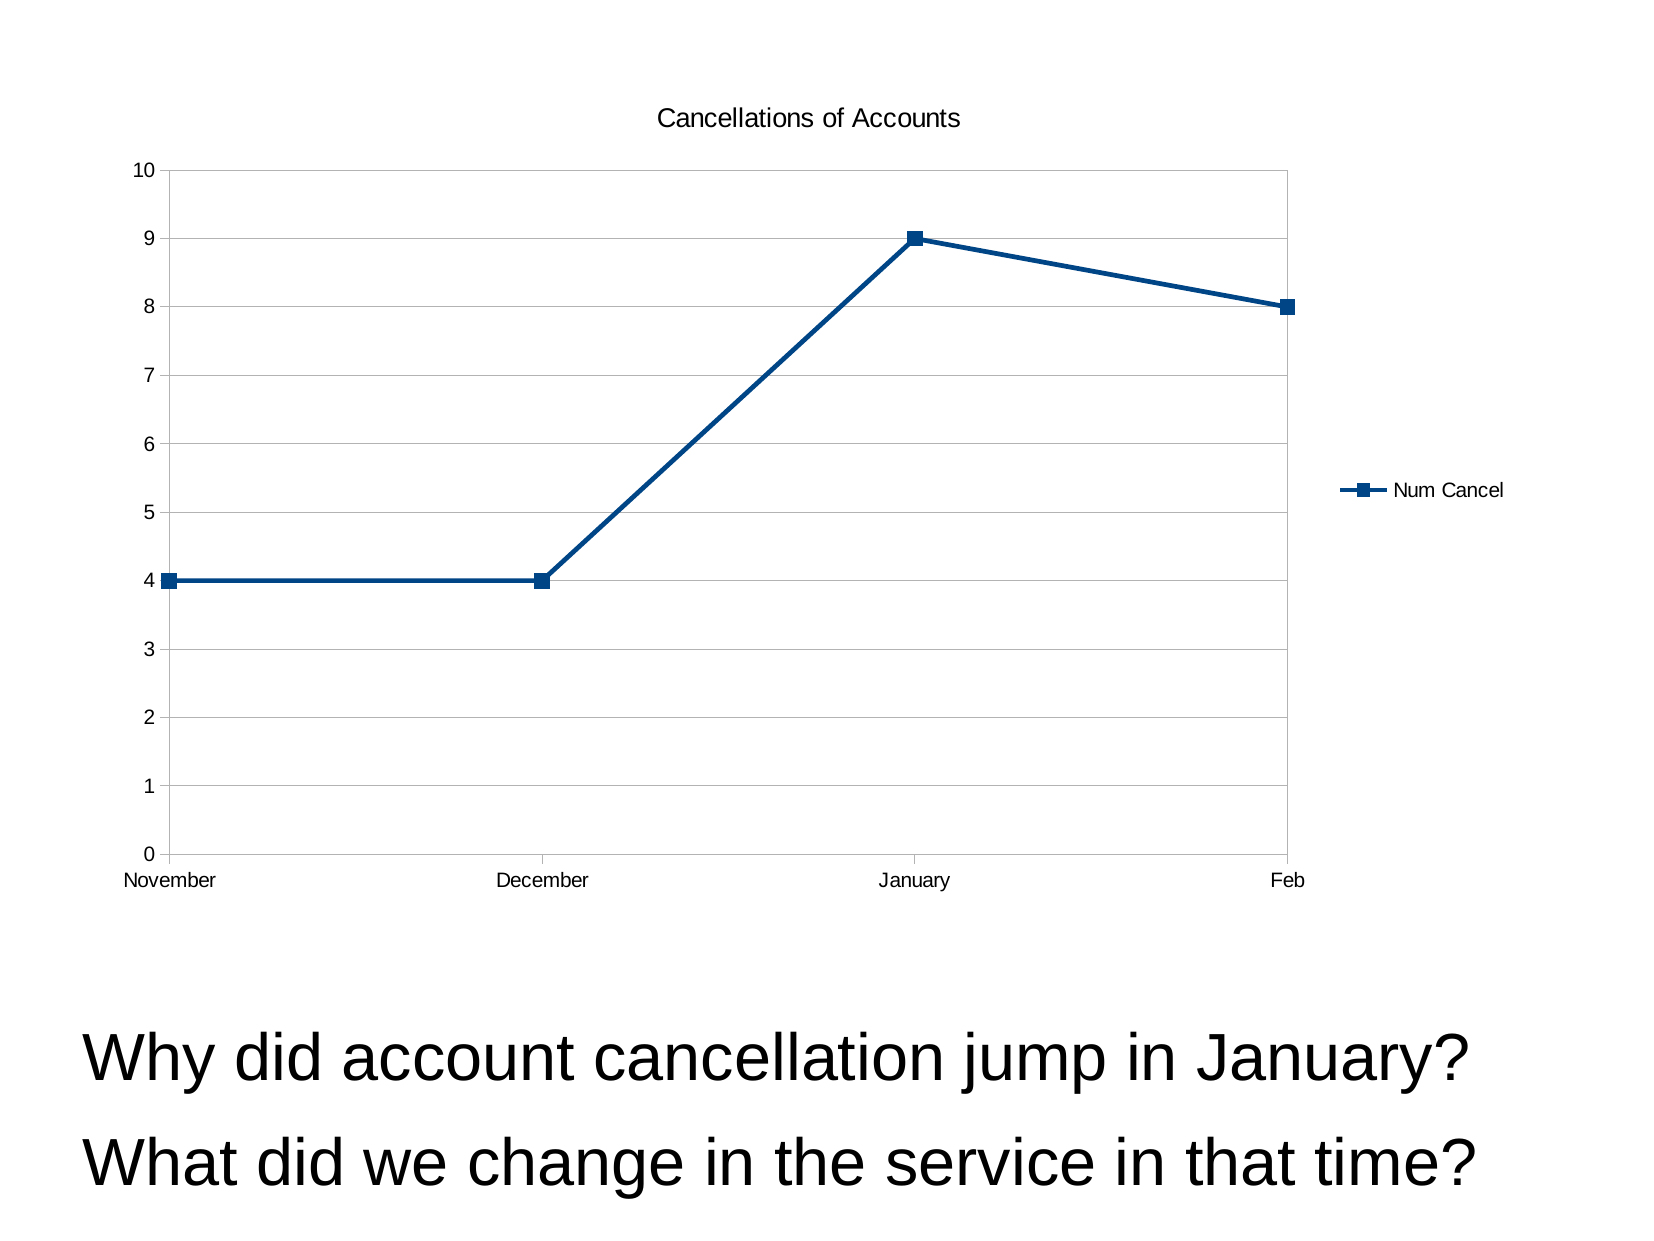

#
### Chart: Cancellations of Accounts
| Category | Num Cancel |
|---|---|
| November | 4.0 |
| December | 4.0 |
| January | 9.0 |
| Feb | 8.0 |
Why did account cancellation jump in January?
What did we change in the service in that time?